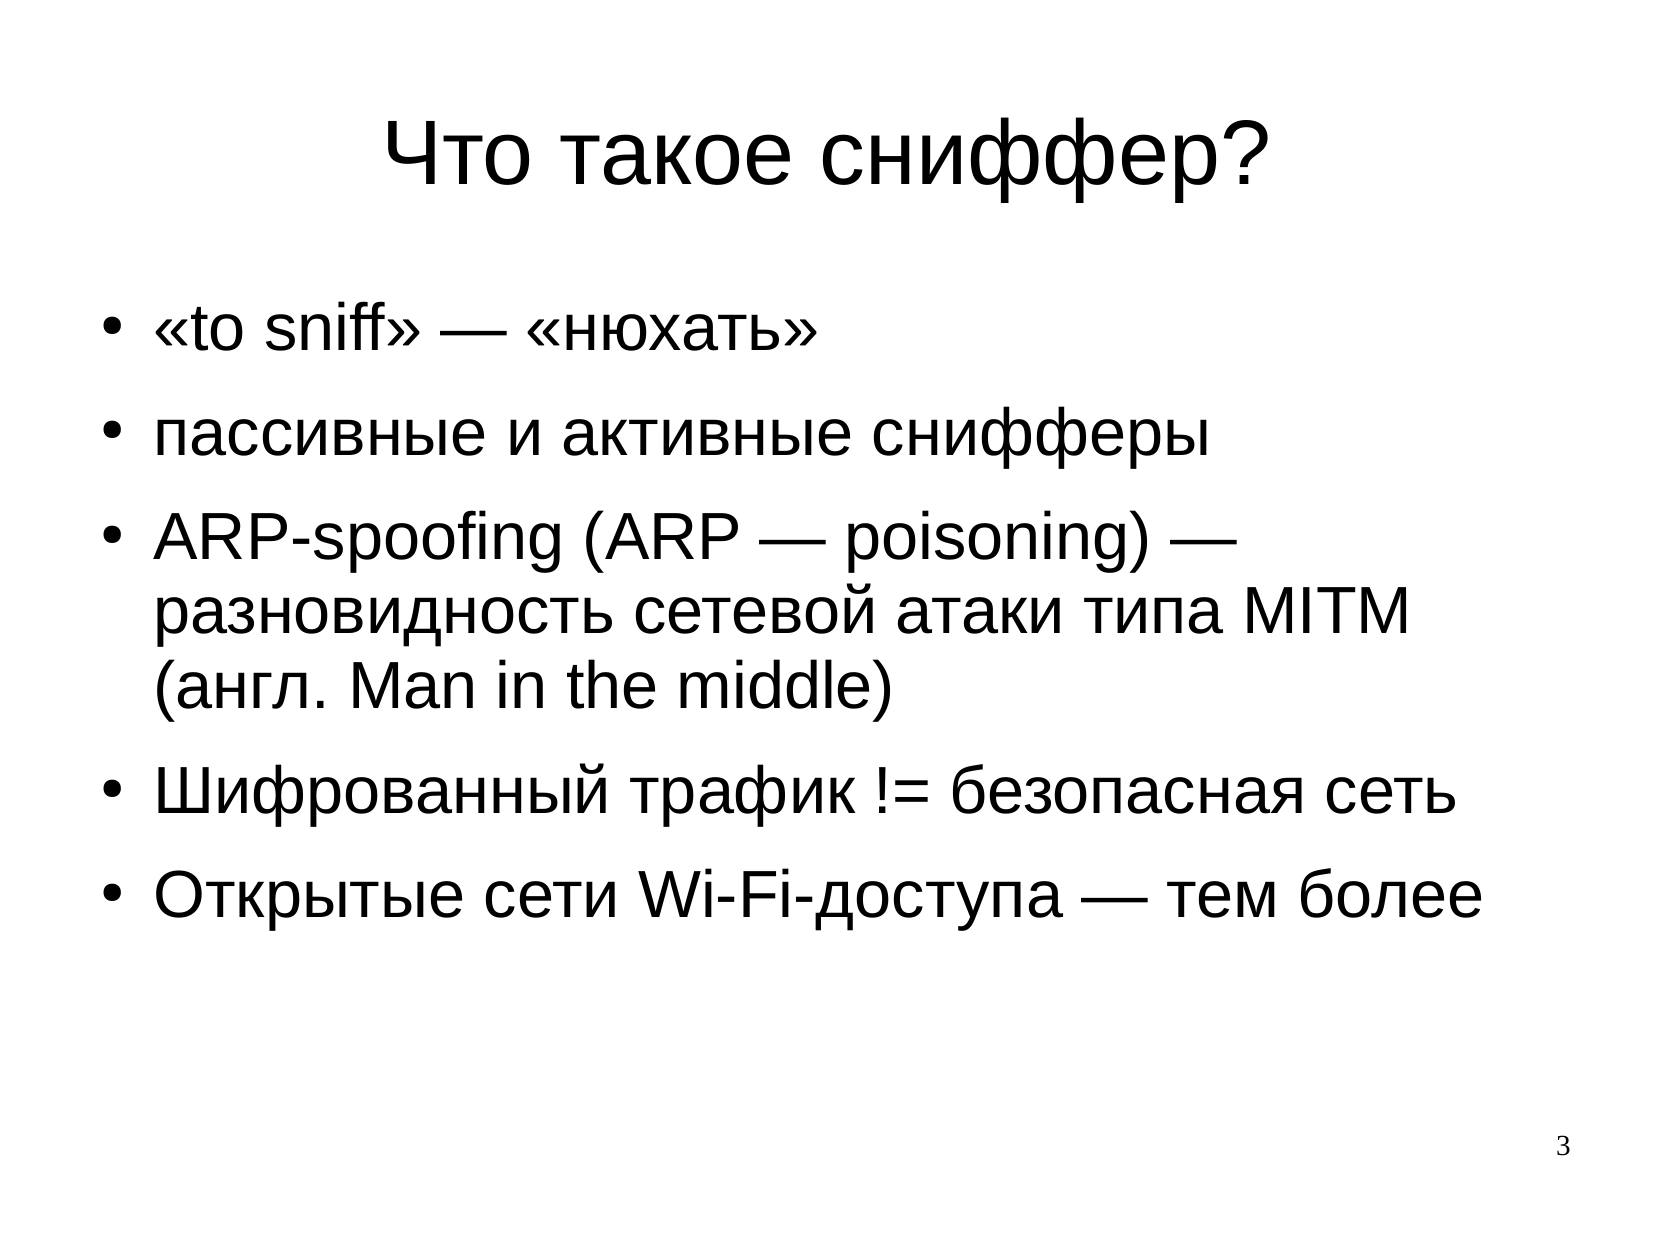

# Что такое сниффер?
«to sniff» — «нюхать»
пассивные и активные снифферы
ARP-spoofing (ARP — poisoning) — разновидность сетевой атаки типа MITM (англ. Man in the middle)
Шифрованный трафик != безопасная сеть
Открытые сети Wi-Fi-доступа — тем более
3